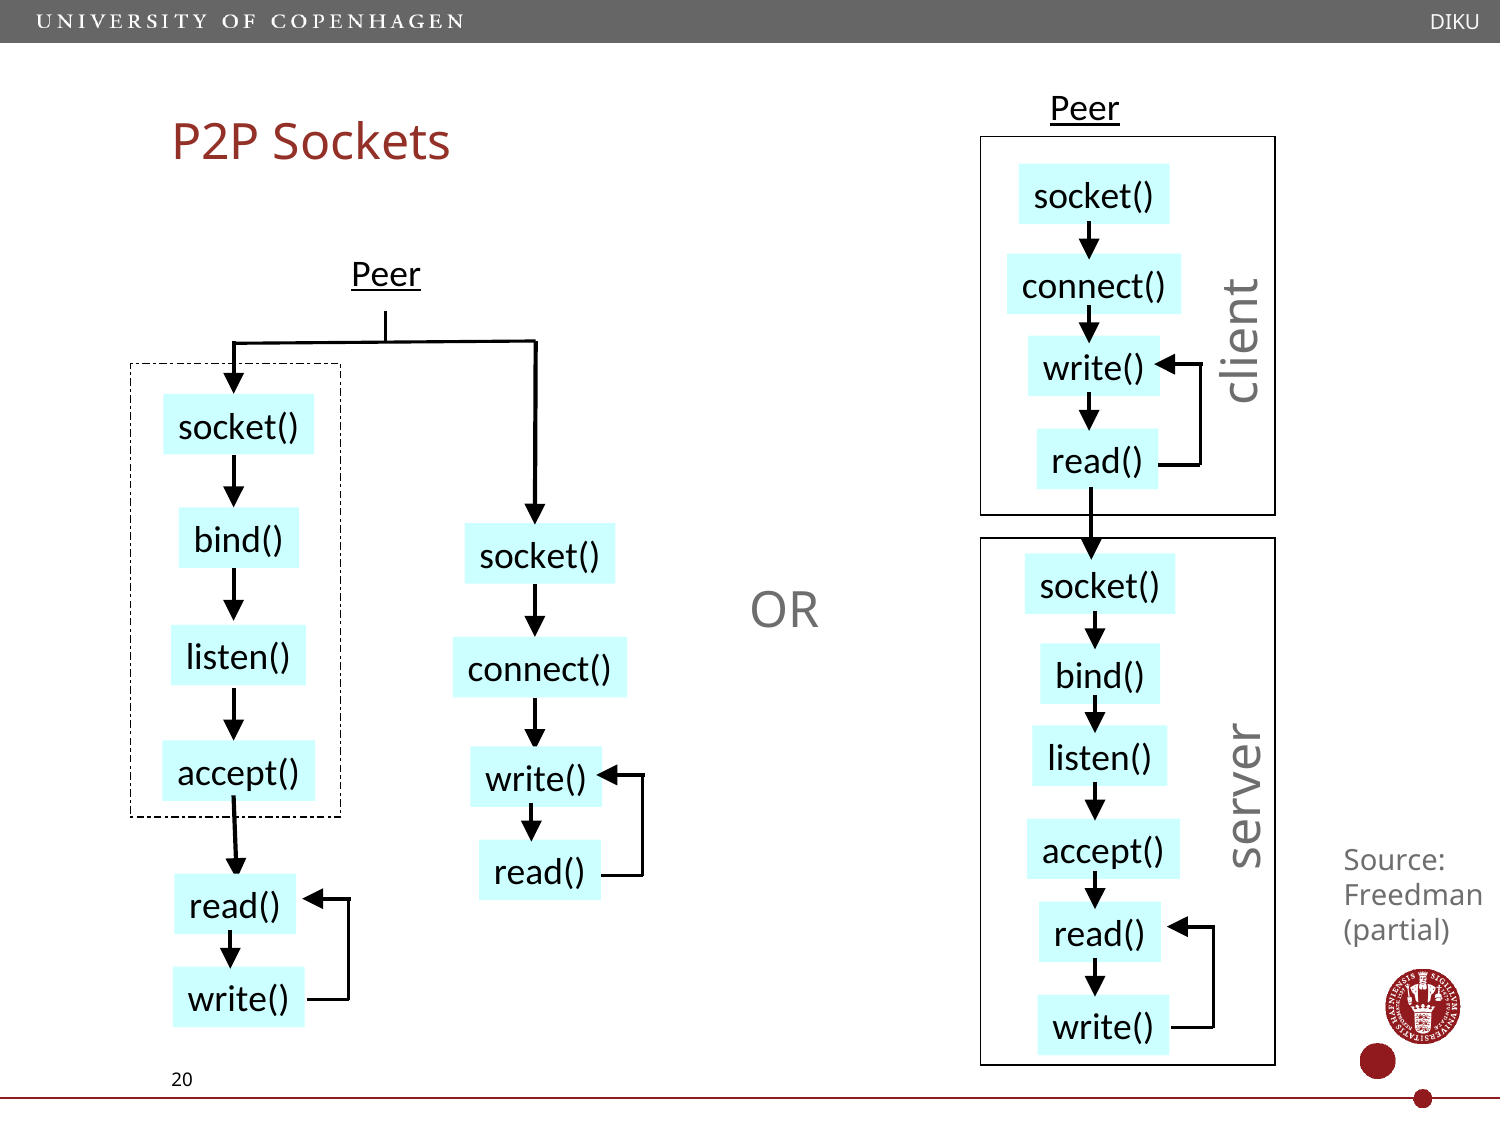

DIKU
# P2P Sockets
Peer
socket()
Peer
connect()
client
write()
socket()
read()
bind()
socket()
socket()
OR
listen()
connect()
bind()
server
listen()
accept()
write()
accept()
Source: Freedman (partial)
read()
read()
read()
write()
write()